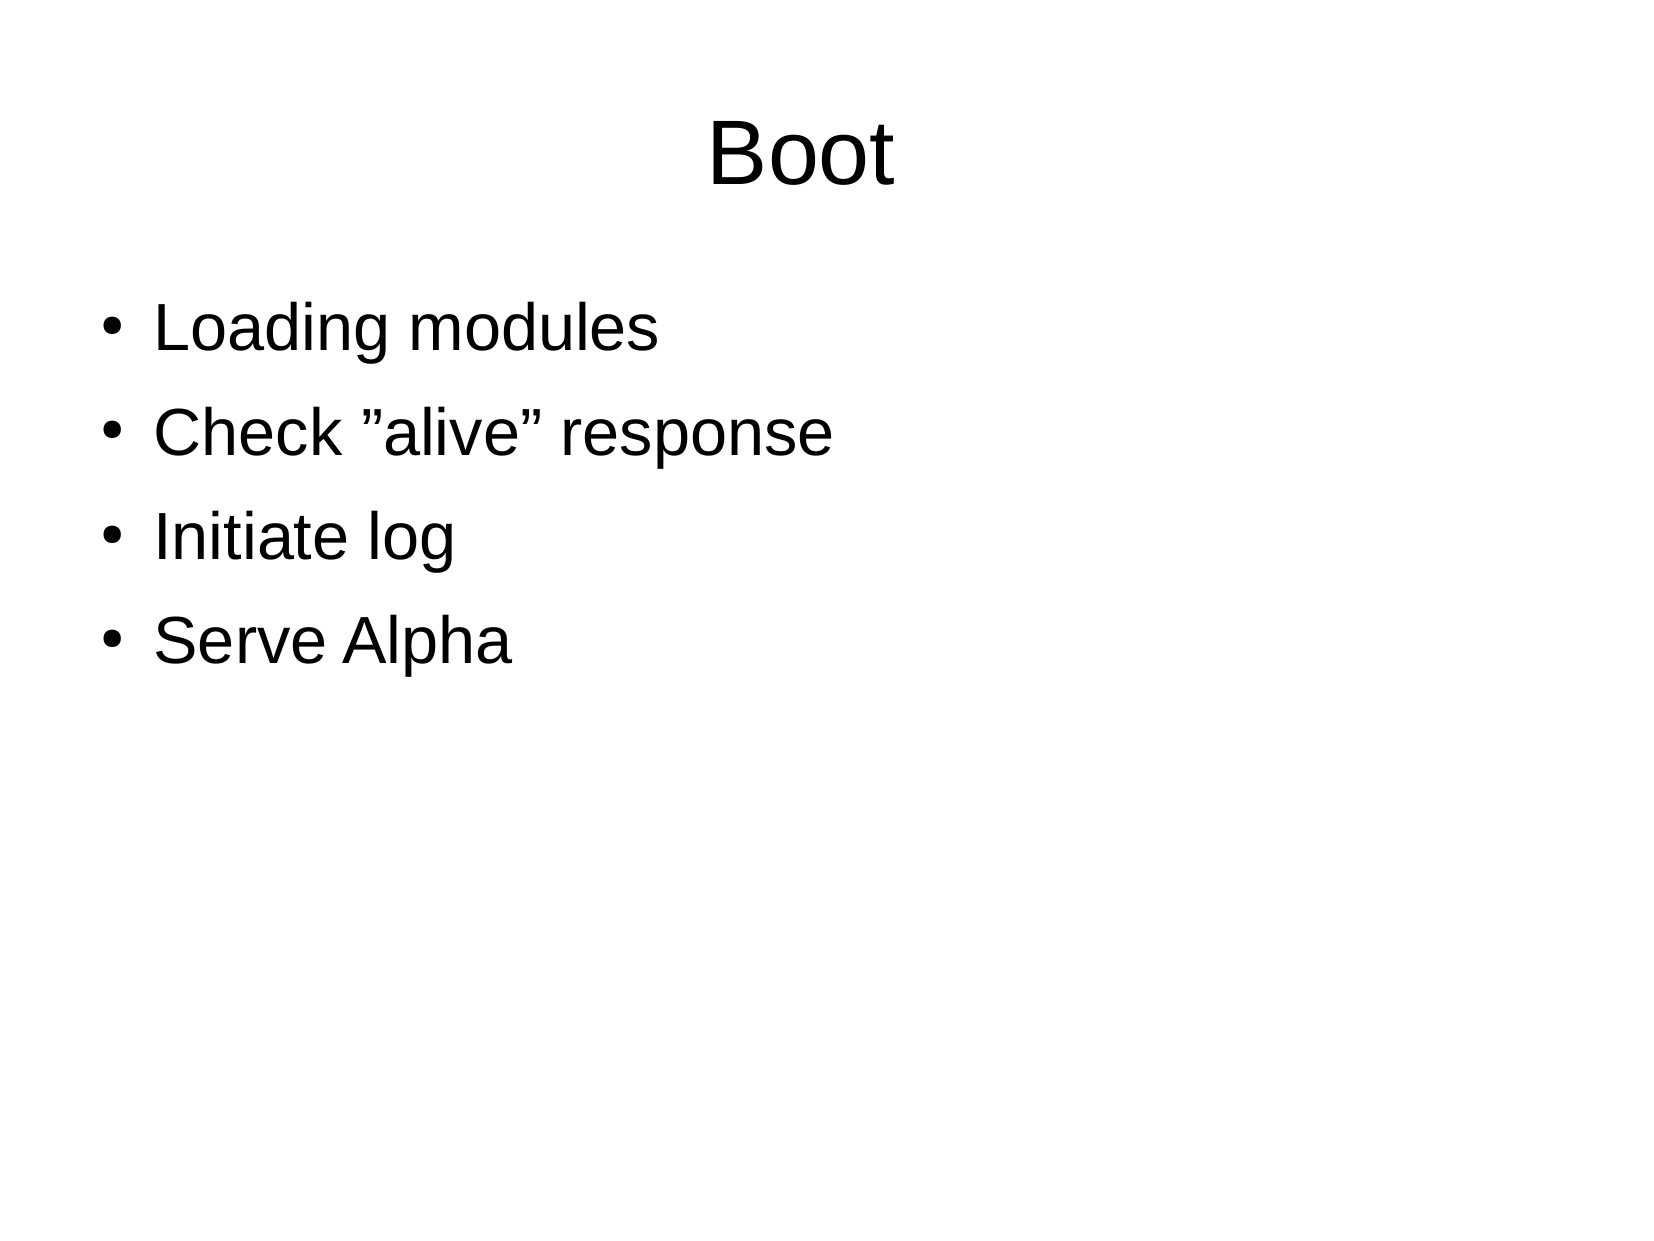

# Boot
Loading modules
Check ”alive” response
Initiate log
Serve Alpha